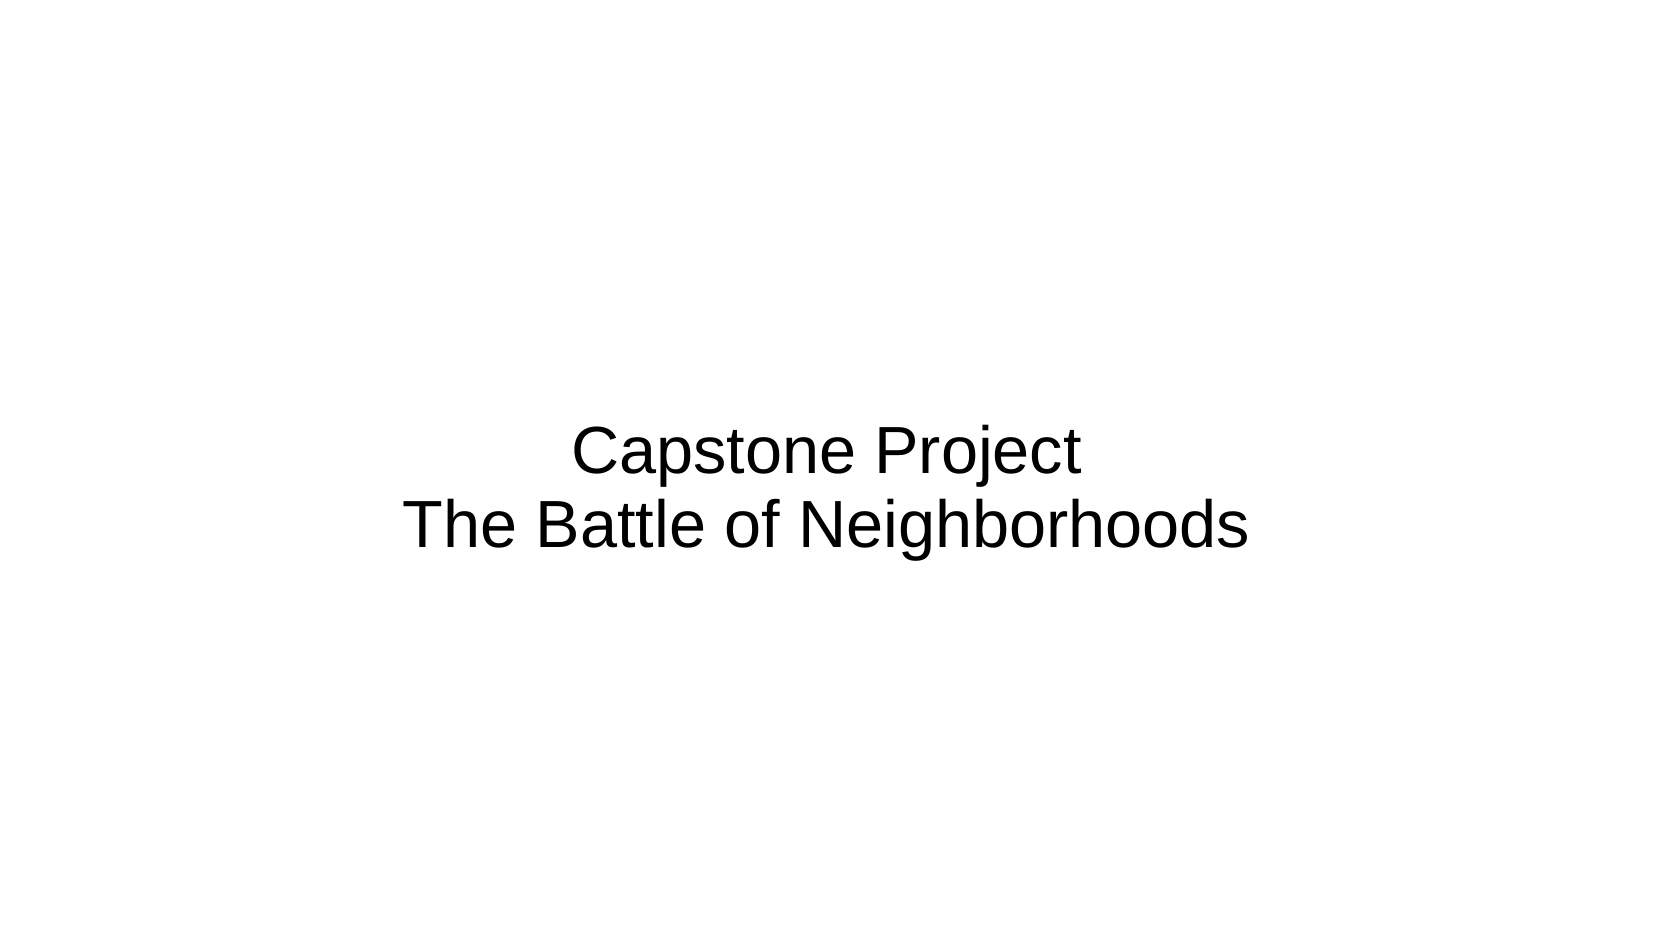

#
Capstone Project
The Battle of Neighborhoods